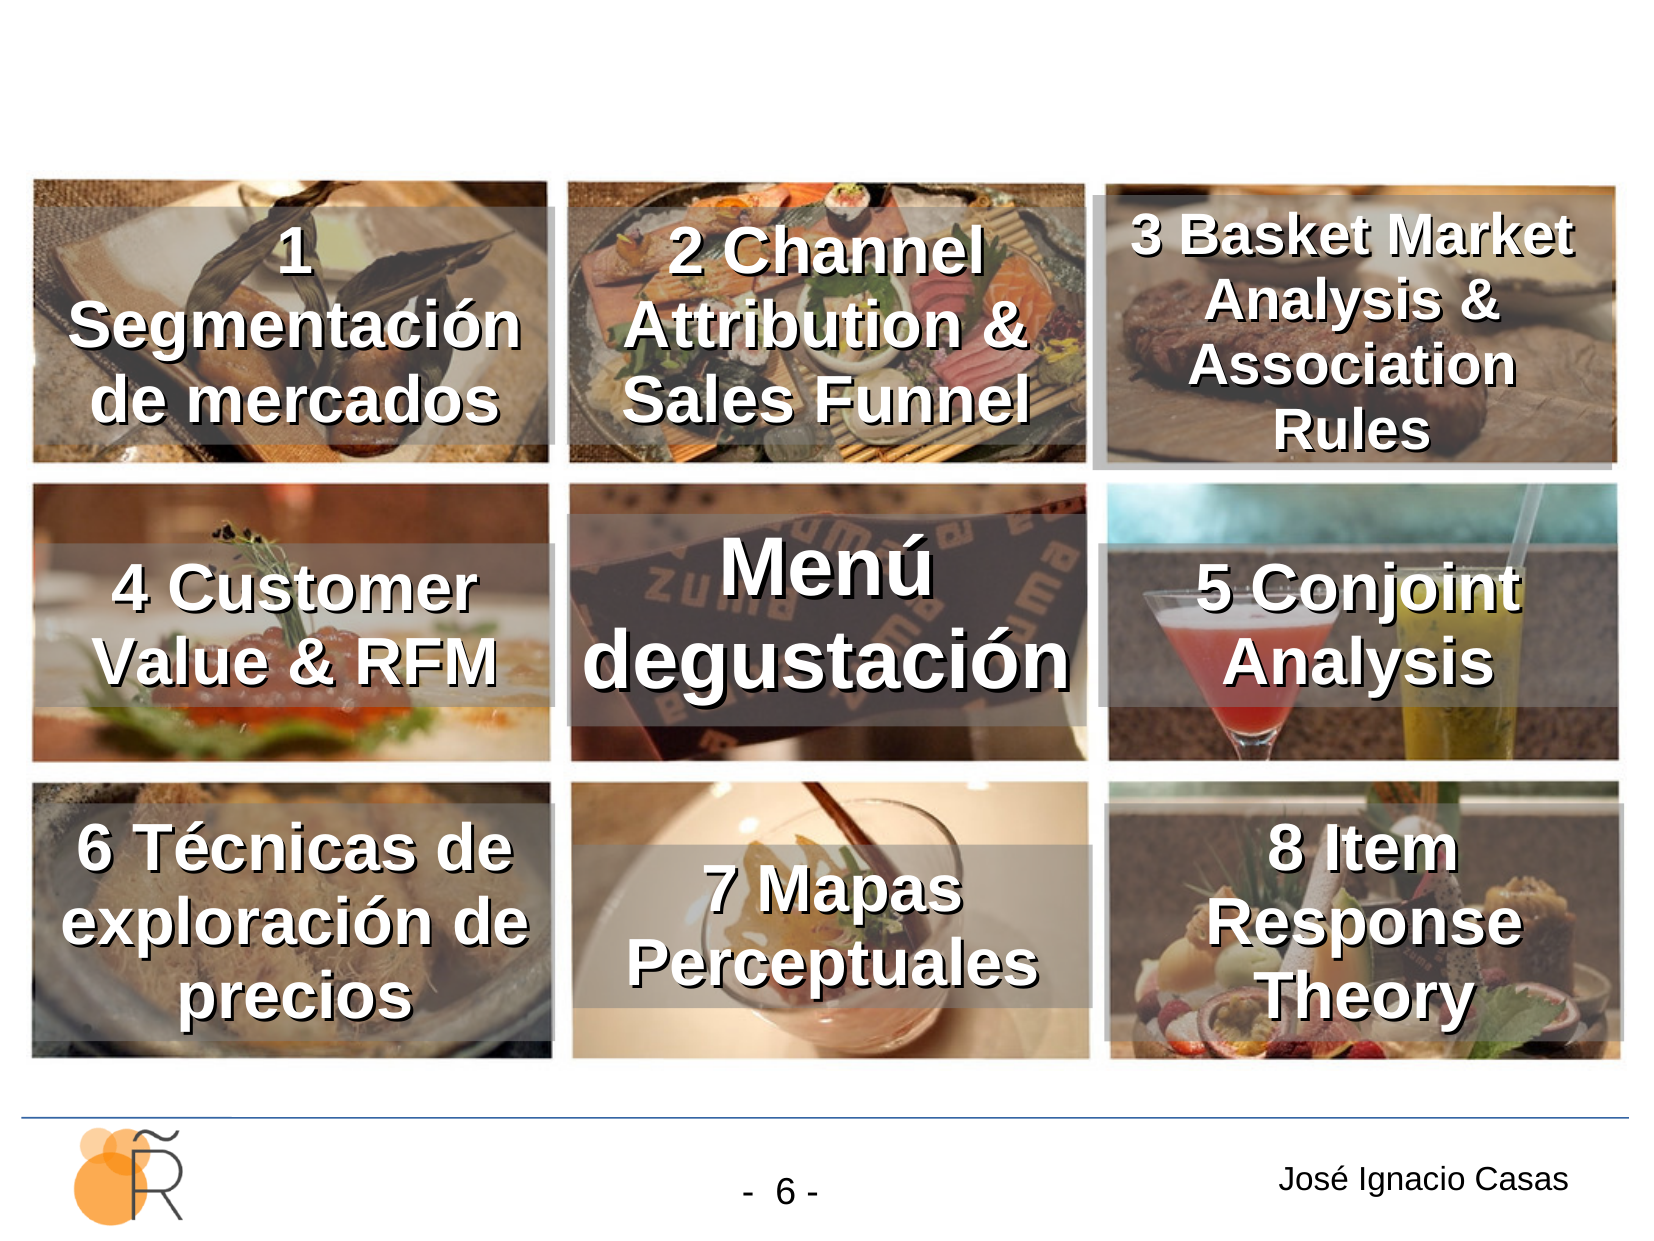

3 Basket Market Analysis & Association Rules
1 Segmentación de mercados
2 Channel Attribution & Sales Funnel
Menú
degustación
4 Customer Value & RFM
5 Conjoint Analysis
6 Técnicas de exploración de precios
8 Item Response Theory
7 Mapas Perceptuales
6